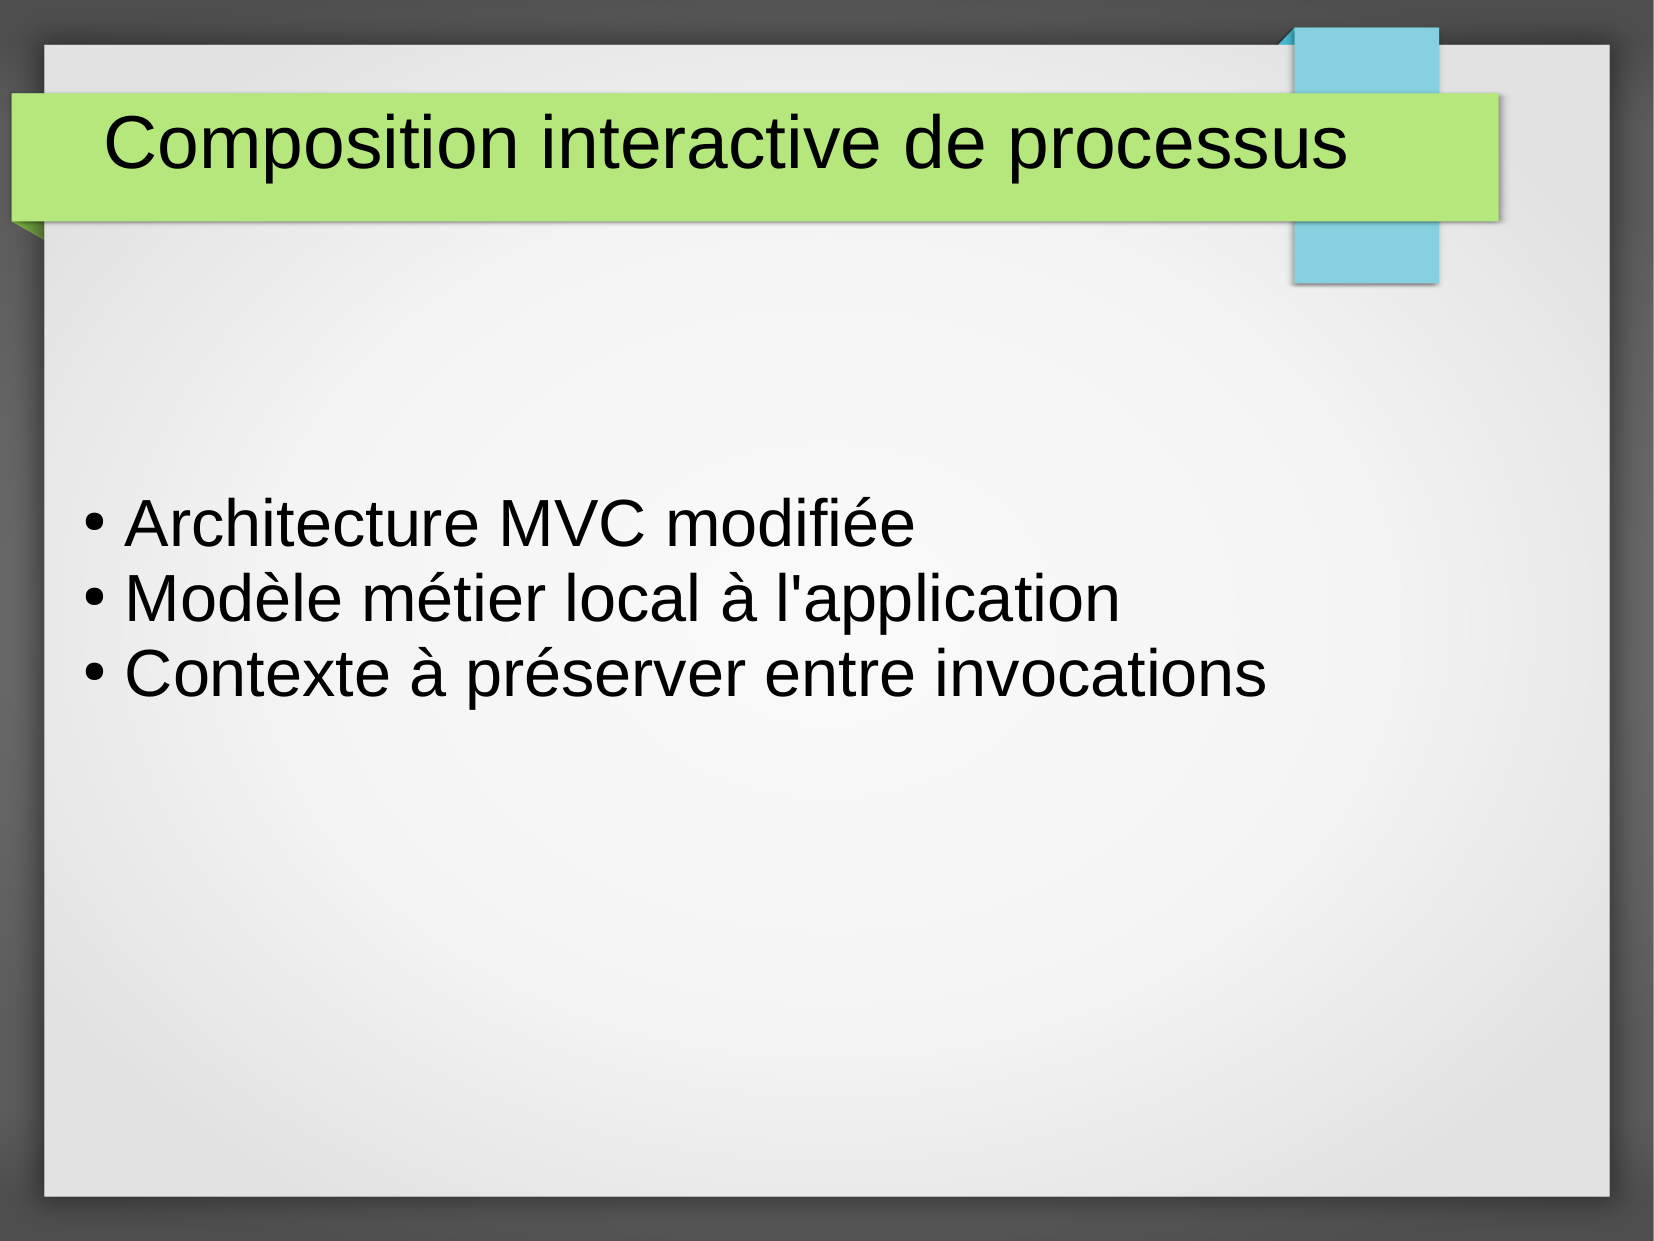

# Composition interactive de processus
 Architecture MVC modifiée
 Modèle métier local à l'application
 Contexte à préserver entre invocations